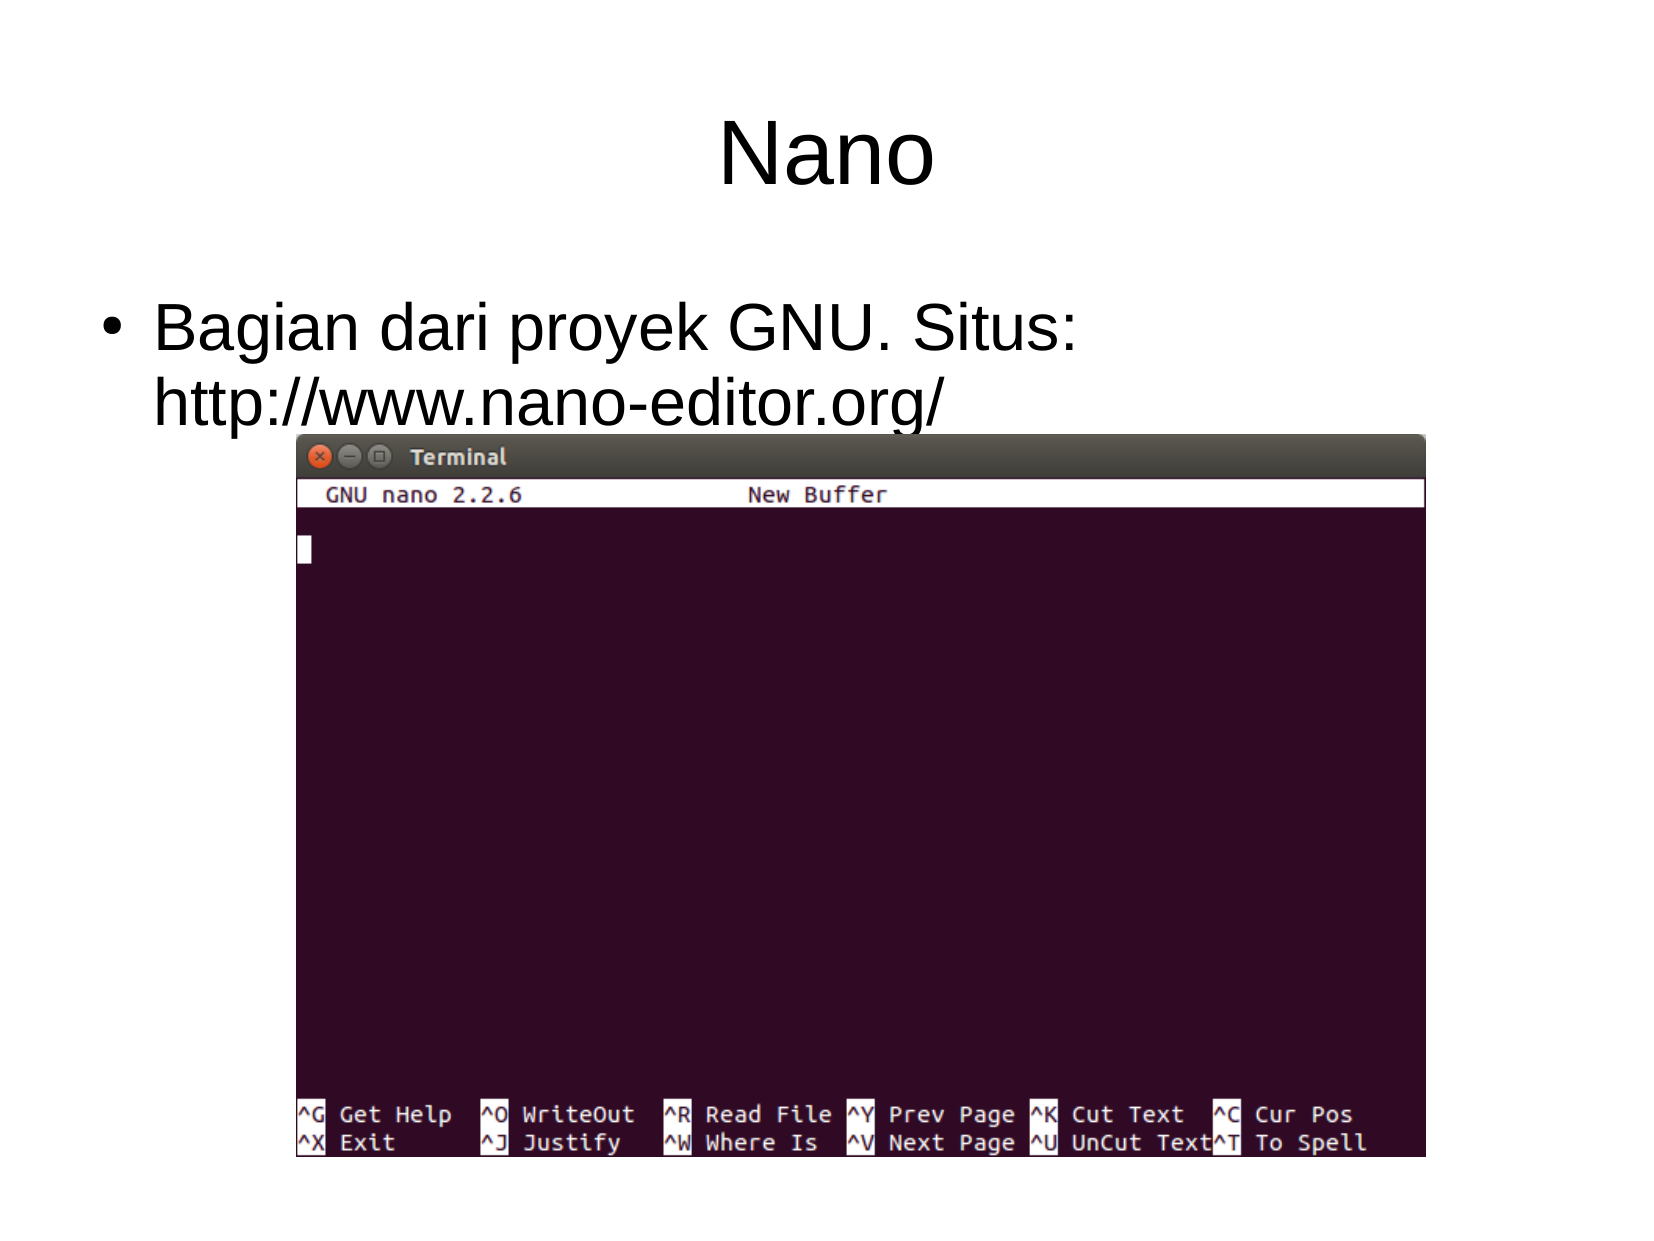

# Nano
Bagian dari proyek GNU. Situs: http://www.nano-editor.org/